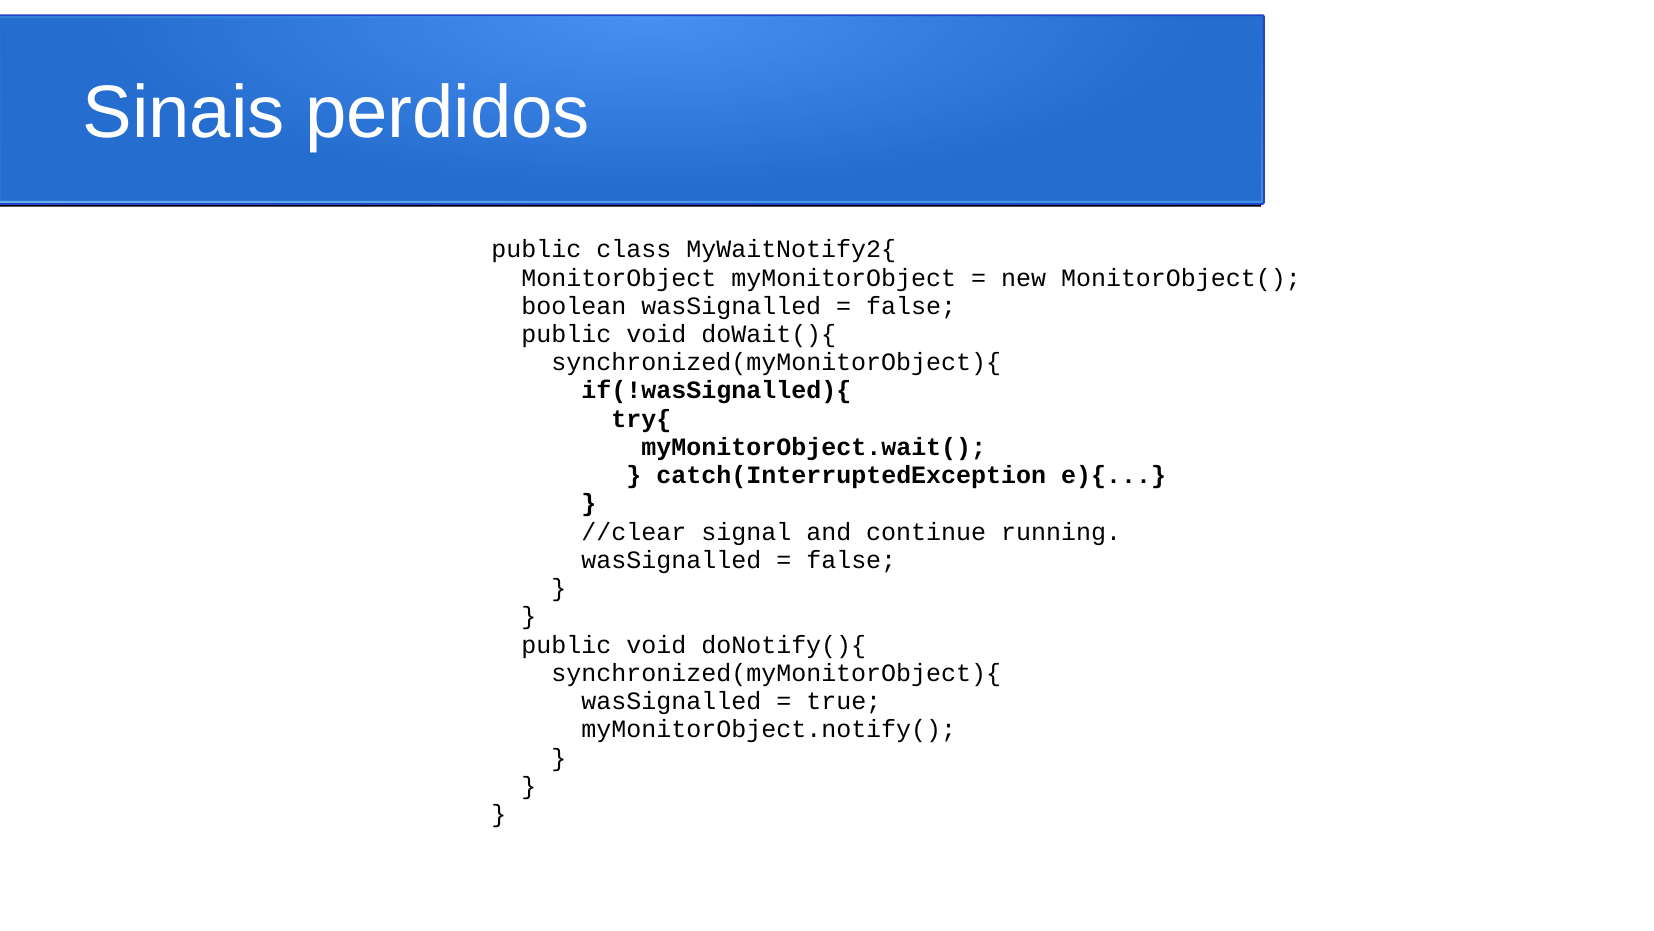

# Sinais perdidos
public class MyWaitNotify2{
 MonitorObject myMonitorObject = new MonitorObject();
 boolean wasSignalled = false;
 public void doWait(){
 synchronized(myMonitorObject){
 if(!wasSignalled){
 try{
 myMonitorObject.wait();
 } catch(InterruptedException e){...}
 }
 //clear signal and continue running.
 wasSignalled = false;
 }
 }
 public void doNotify(){
 synchronized(myMonitorObject){
 wasSignalled = true;
 myMonitorObject.notify();
 }
 }
}